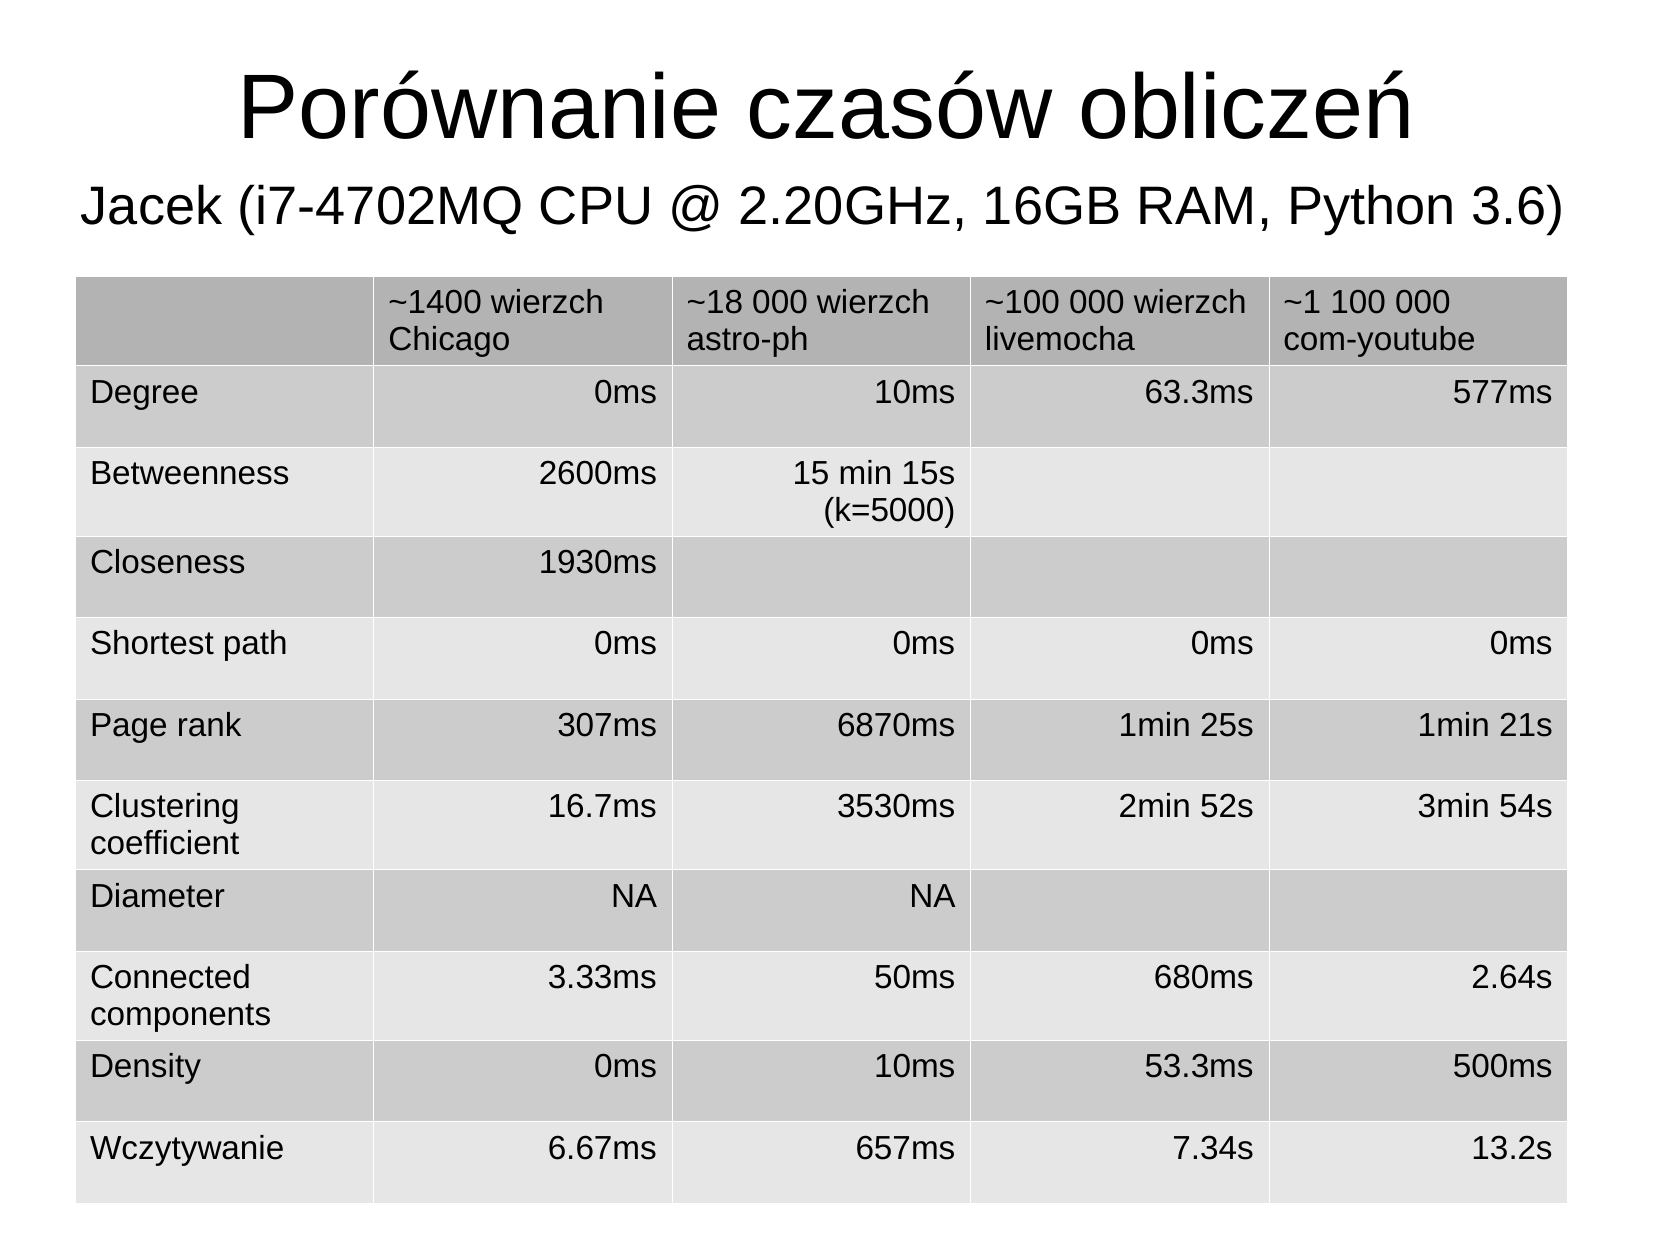

# Porównanie czasów obliczeń
Jacek (i7-4702MQ CPU @ 2.20GHz, 16GB RAM, Python 3.6)
| | ~1400 wierzch Chicago | ~18 000 wierzch astro-ph | ~100 000 wierzch livemocha | ~1 100 000 com-youtube |
| --- | --- | --- | --- | --- |
| Degree | 0ms | 10ms | 63.3ms | 577ms |
| Betweenness | 2600ms | 15 min 15s (k=5000) | | |
| Closeness | 1930ms | | | |
| Shortest path | 0ms | 0ms | 0ms | 0ms |
| Page rank | 307ms | 6870ms | 1min 25s | 1min 21s |
| Clustering coefficient | 16.7ms | 3530ms | 2min 52s | 3min 54s |
| Diameter | NA | NA | | |
| Connected components | 3.33ms | 50ms | 680ms | 2.64s |
| Density | 0ms | 10ms | 53.3ms | 500ms |
| Wczytywanie | 6.67ms | 657ms | 7.34s | 13.2s |